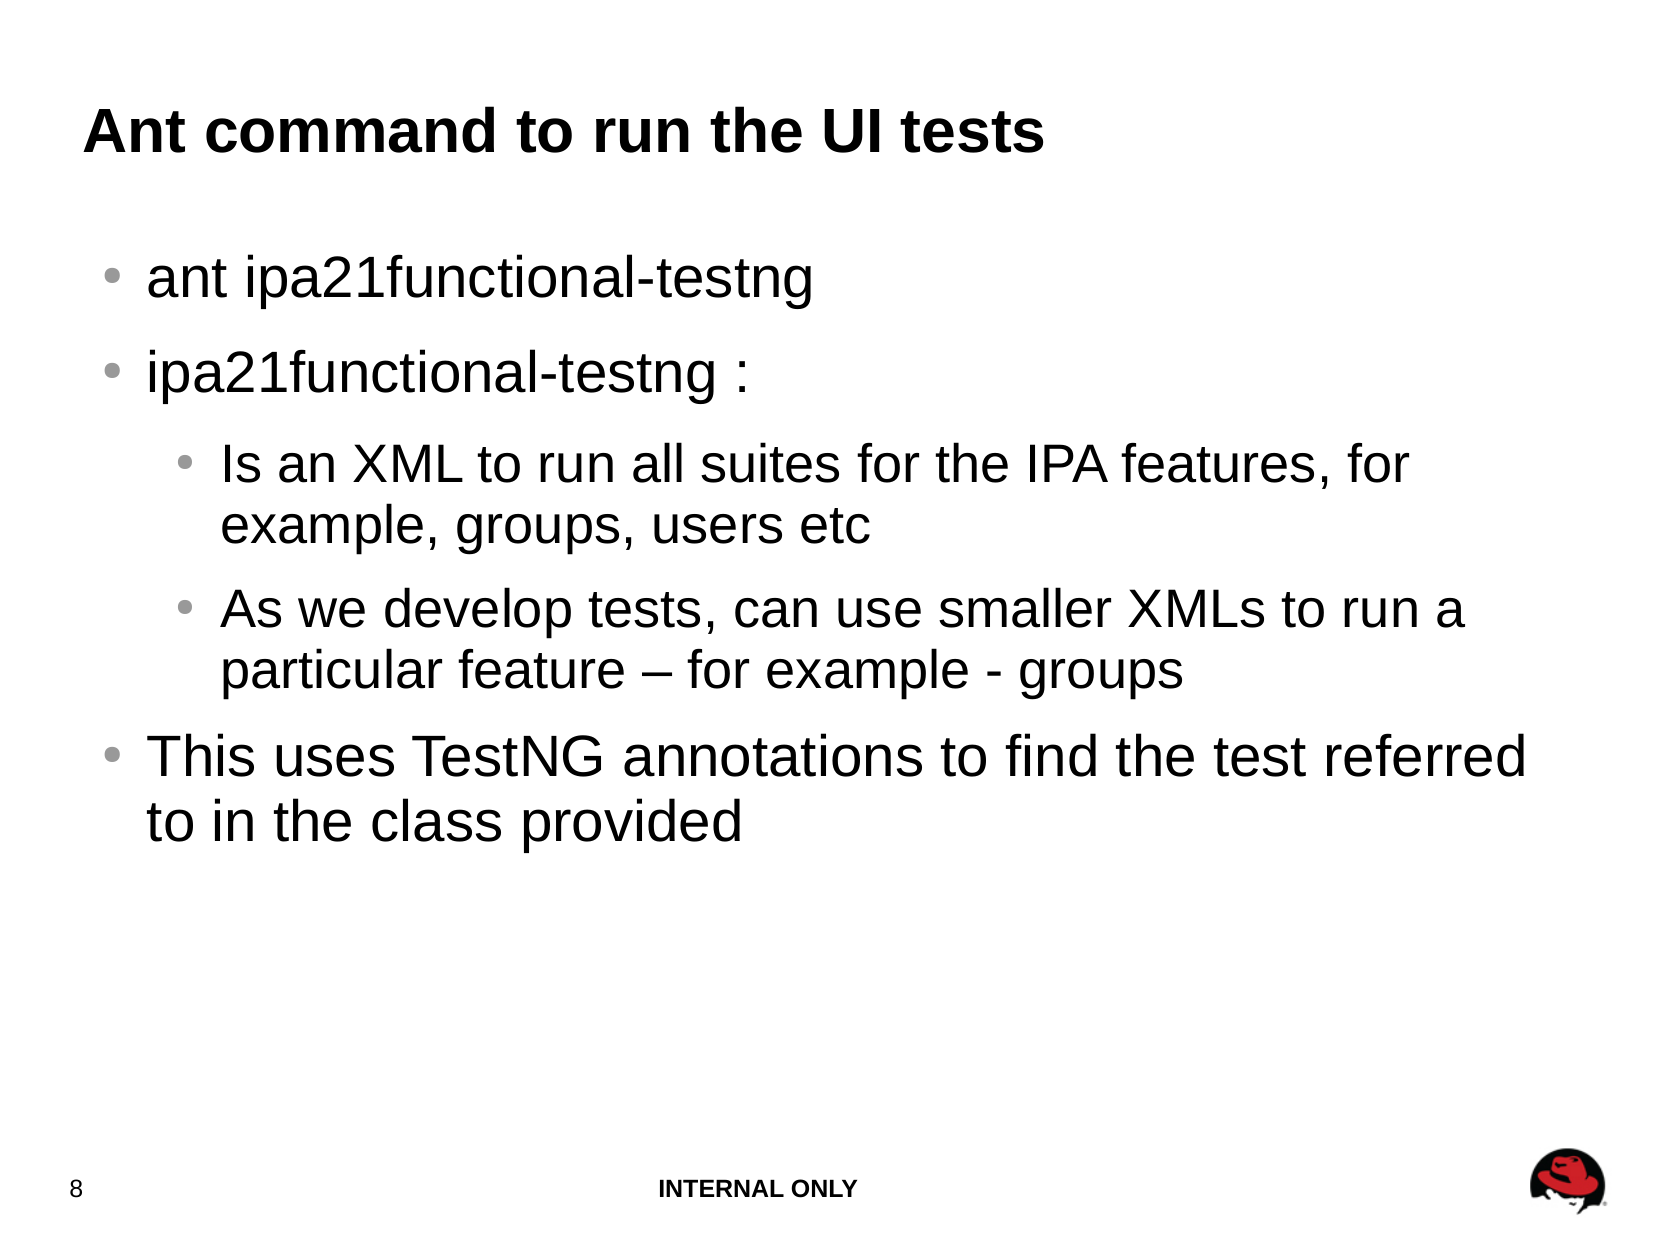

# Ant command to run the UI tests
ant ipa21functional-testng
ipa21functional-testng :
Is an XML to run all suites for the IPA features, for example, groups, users etc
As we develop tests, can use smaller XMLs to run a particular feature – for example - groups
This uses TestNG annotations to find the test referred to in the class provided